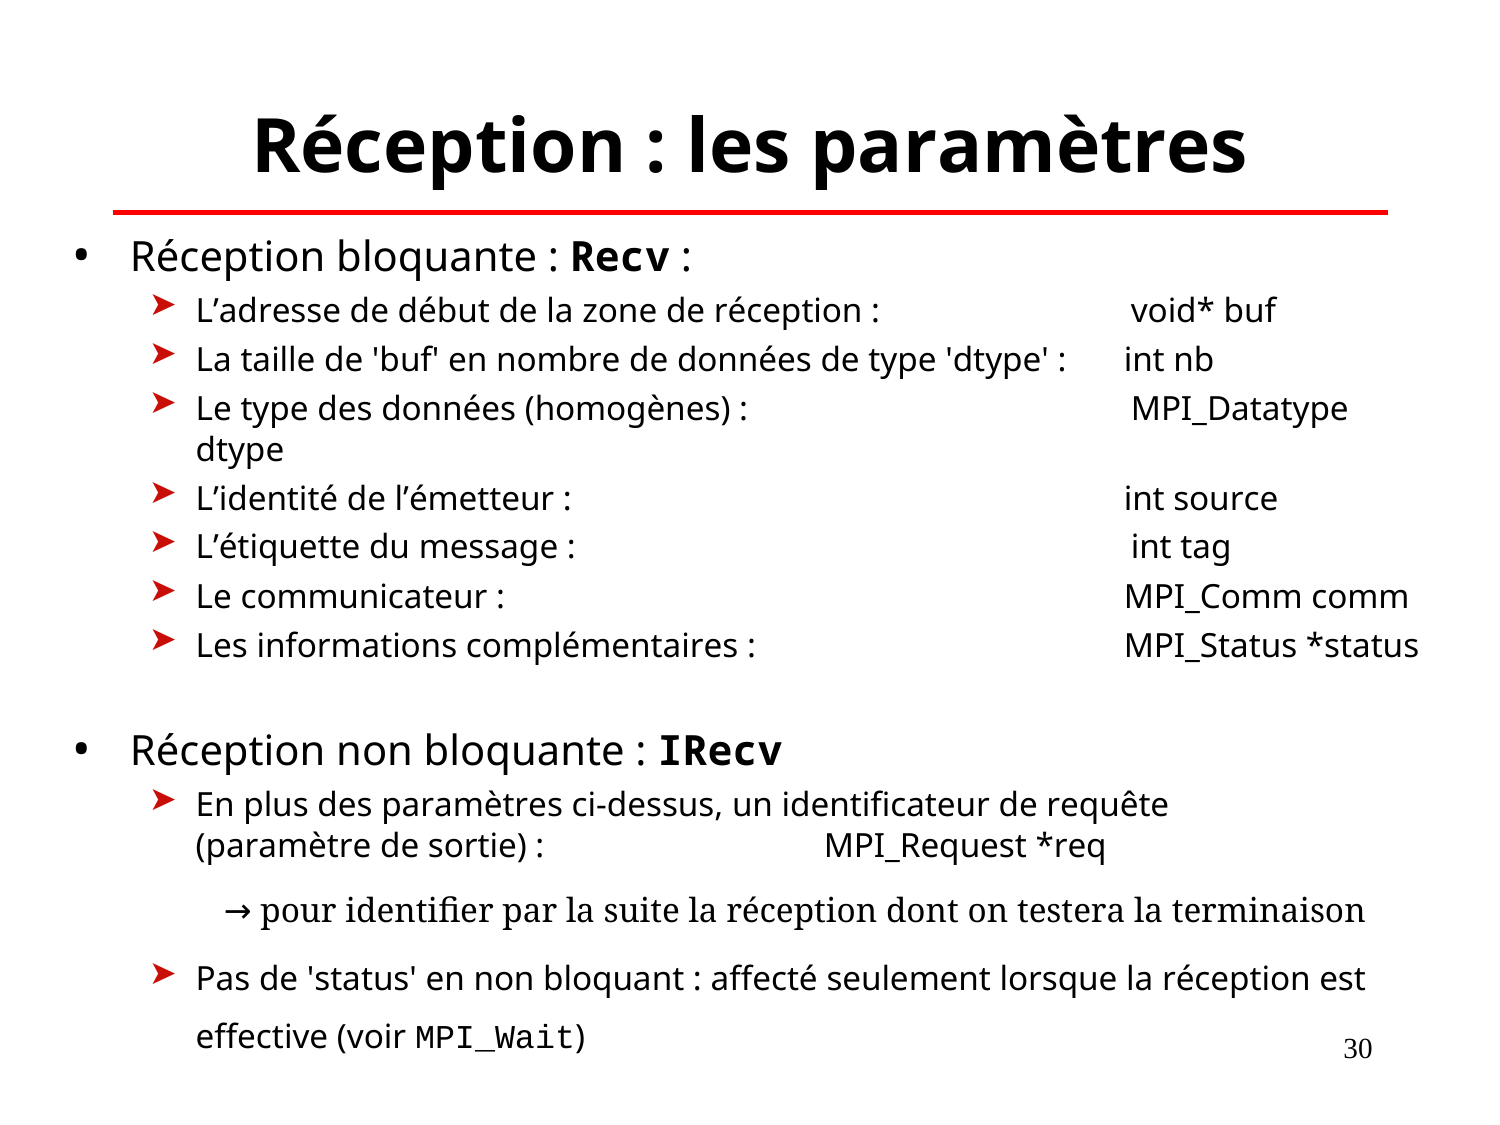

# Réception : les paramètres
Réception bloquante : Recv :
L’adresse de début de la zone de réception :	 void* buf
La taille de 'buf' en nombre de données de type 'dtype' :	int nb
Le type des données (homogènes) :		 MPI_Datatype dtype
L’identité de l’émetteur :				int source
L’étiquette du message :			 int tag
Le communicateur :					MPI_Comm comm
Les informations complémentaires :			MPI_Status *status
Réception non bloquante : IRecv
En plus des paramètres ci-dessus, un identificateur de requête
(paramètre de sortie) :		MPI_Request *req
→ pour identifier par la suite la réception dont on testera la terminaison
Pas de 'status' en non bloquant : affecté seulement lorsque la réception est effective (voir MPI_Wait)
30